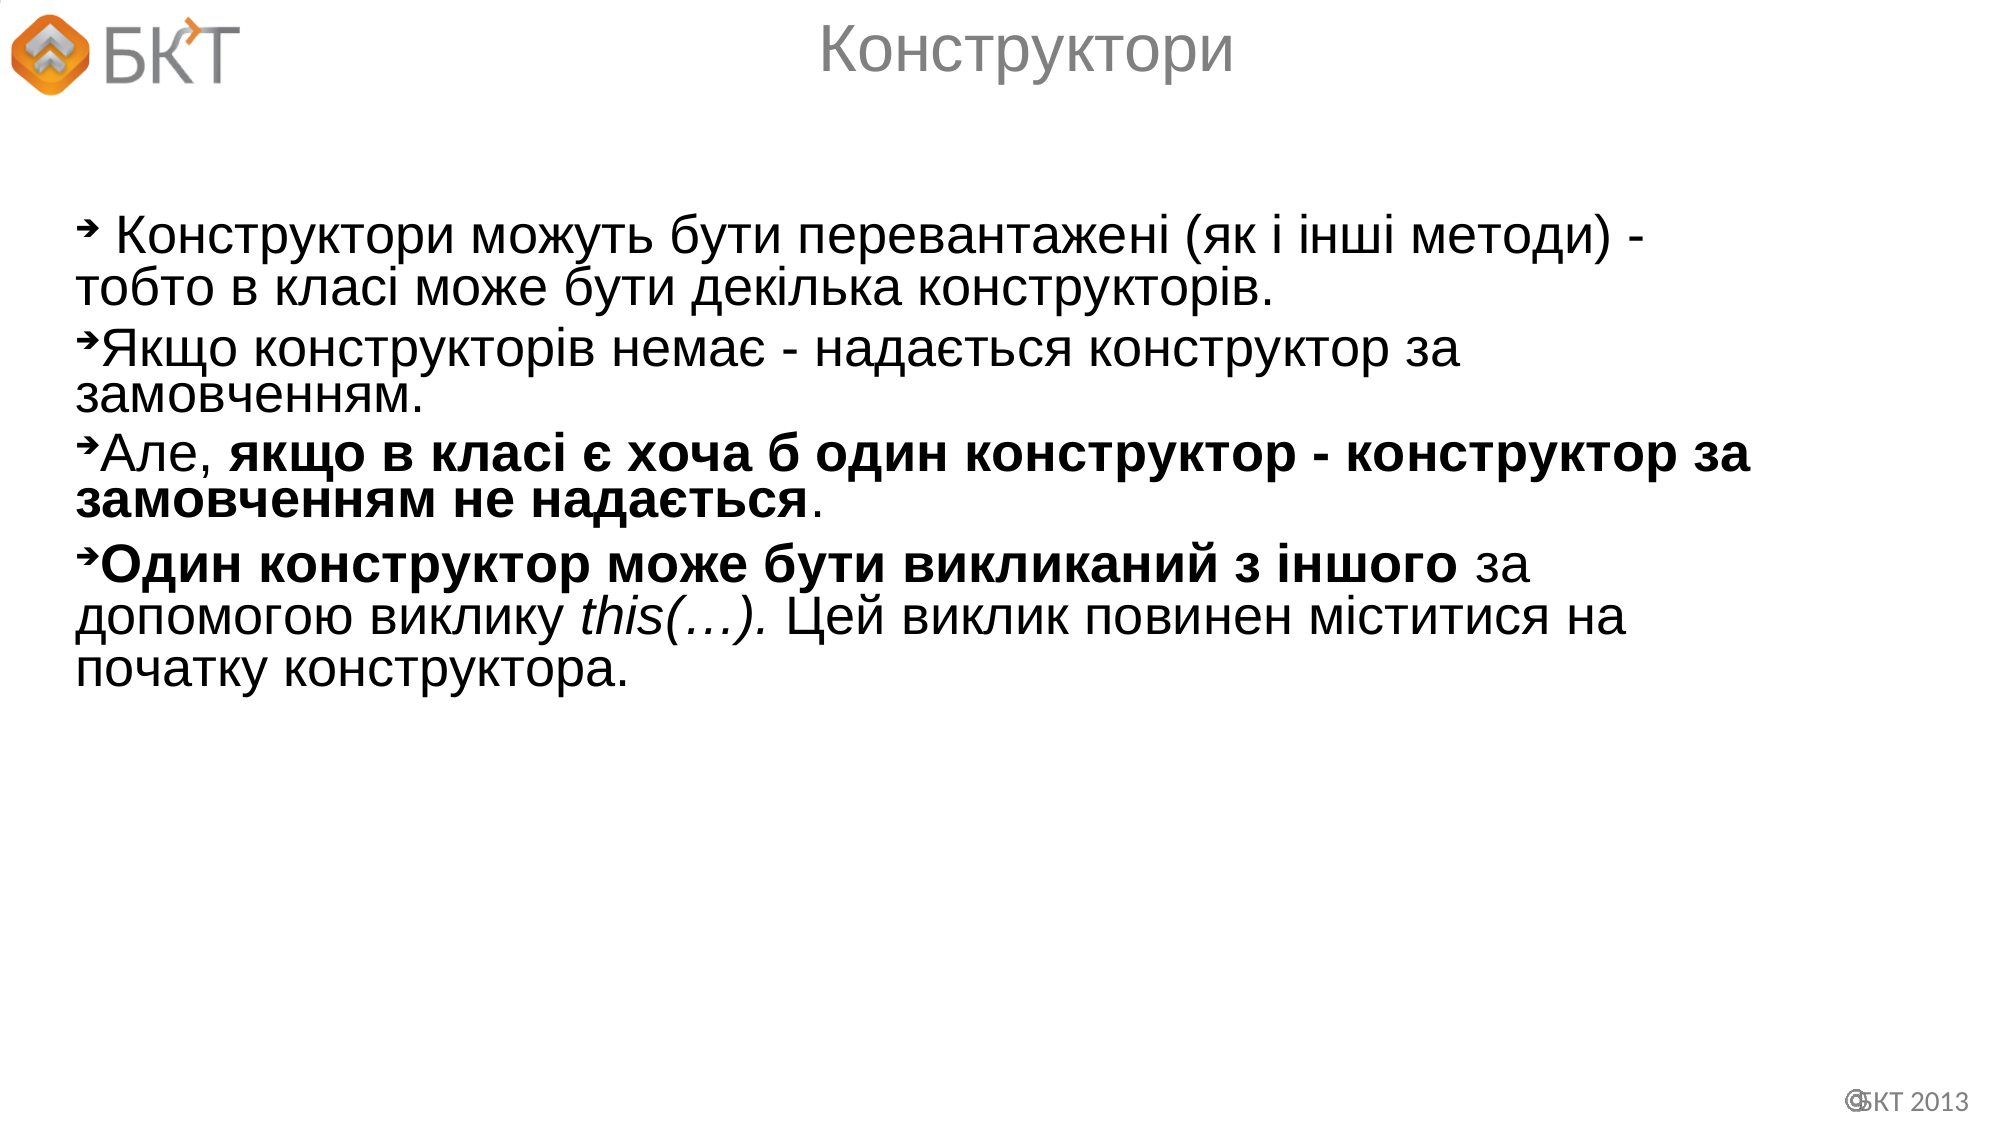

Конструктори
# Конструктори можуть бути перевантажені (як і інші методи) - тобто в класі може бути декілька конструкторів.
Якщо конструкторів немає - надається конструктор за замовченням.
Але, якщо в класі є хоча б один конструктор - конструктор за замовченням не надається.
Один конструктор може бути викликаний з іншого за допомогою виклику this(…). Цей виклик повинен міститися на початку конструктора.
БКТ 2013